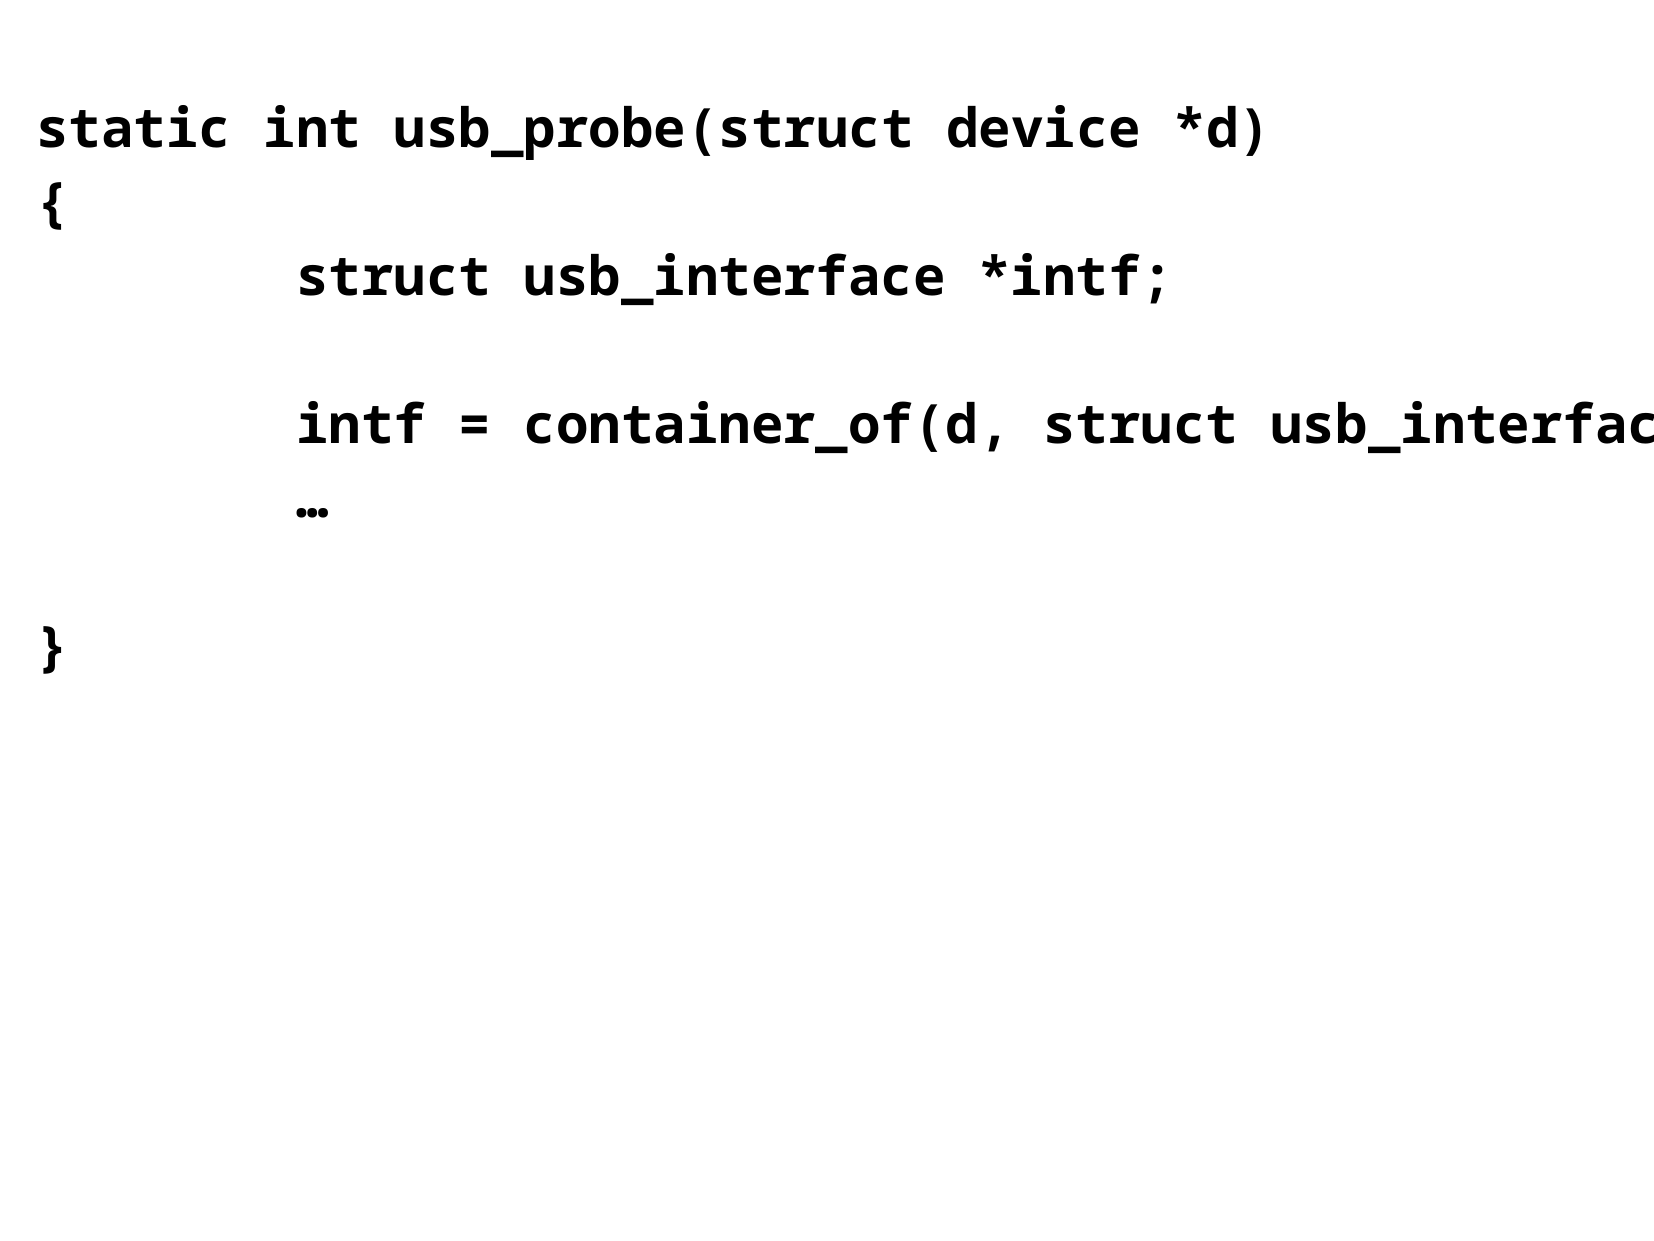

static int usb_probe(struct device *d)
{
 struct usb_interface *intf;
 intf = container_of(d, struct usb_interface, dev);
 …
}